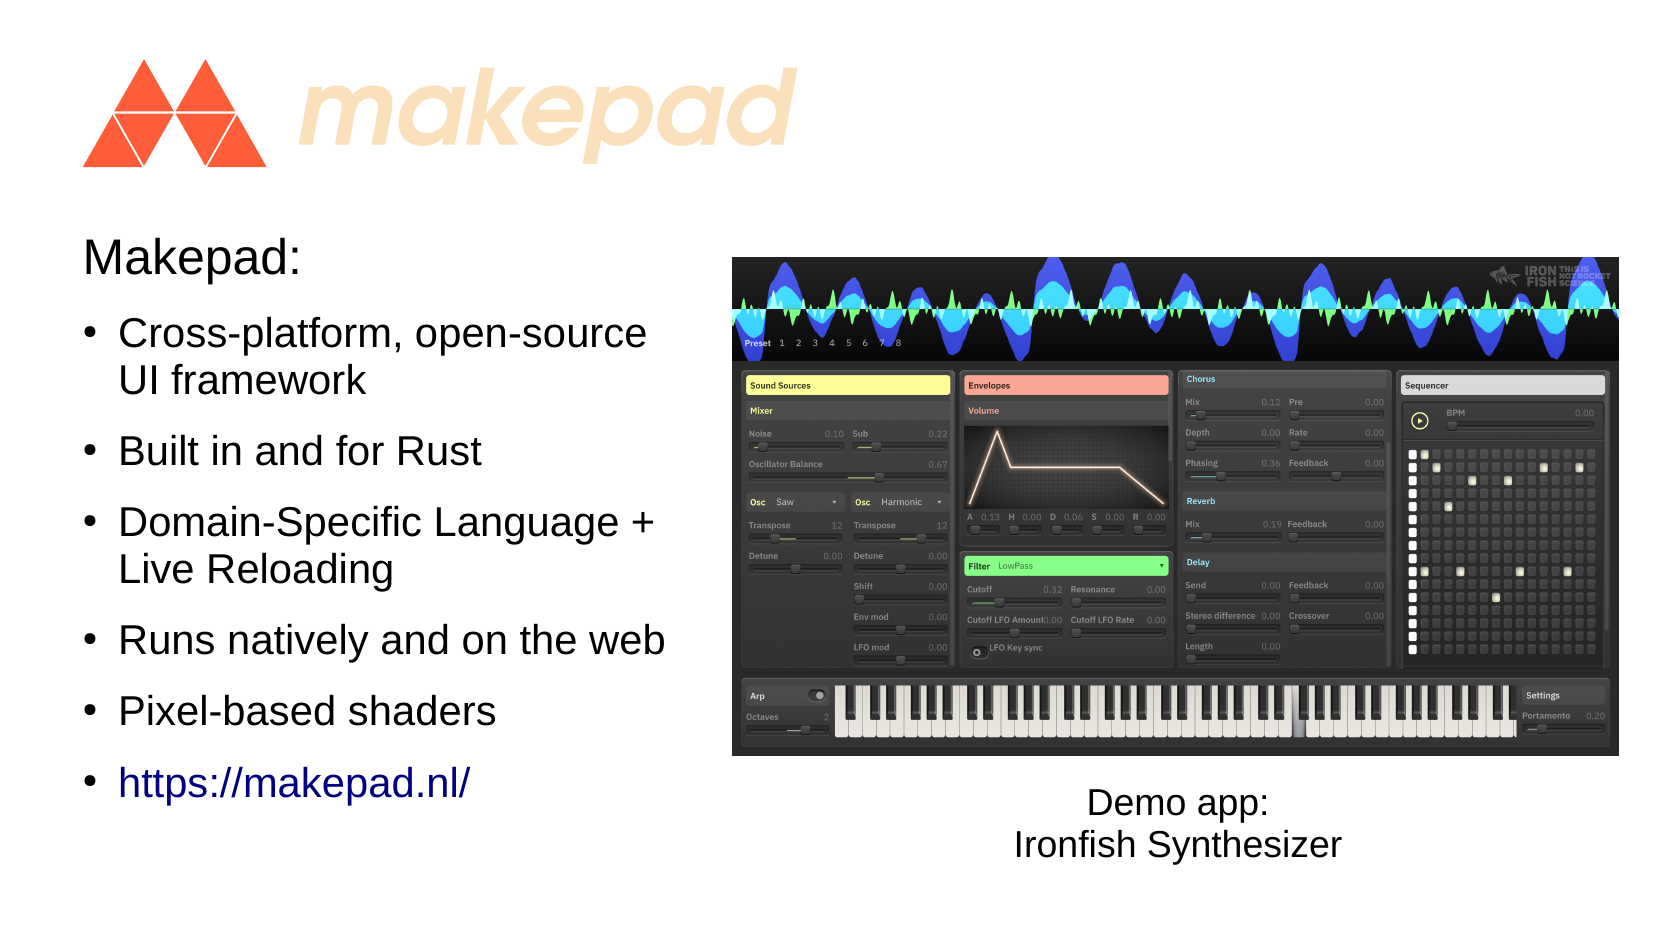

#
Makepad:
Cross-platform, open-source
UI framework
Built in and for Rust
Domain-Specific Language +
Live Reloading
Runs natively and on the web
Pixel-based shaders
https://makepad.nl/
Demo app:
Ironfish Synthesizer